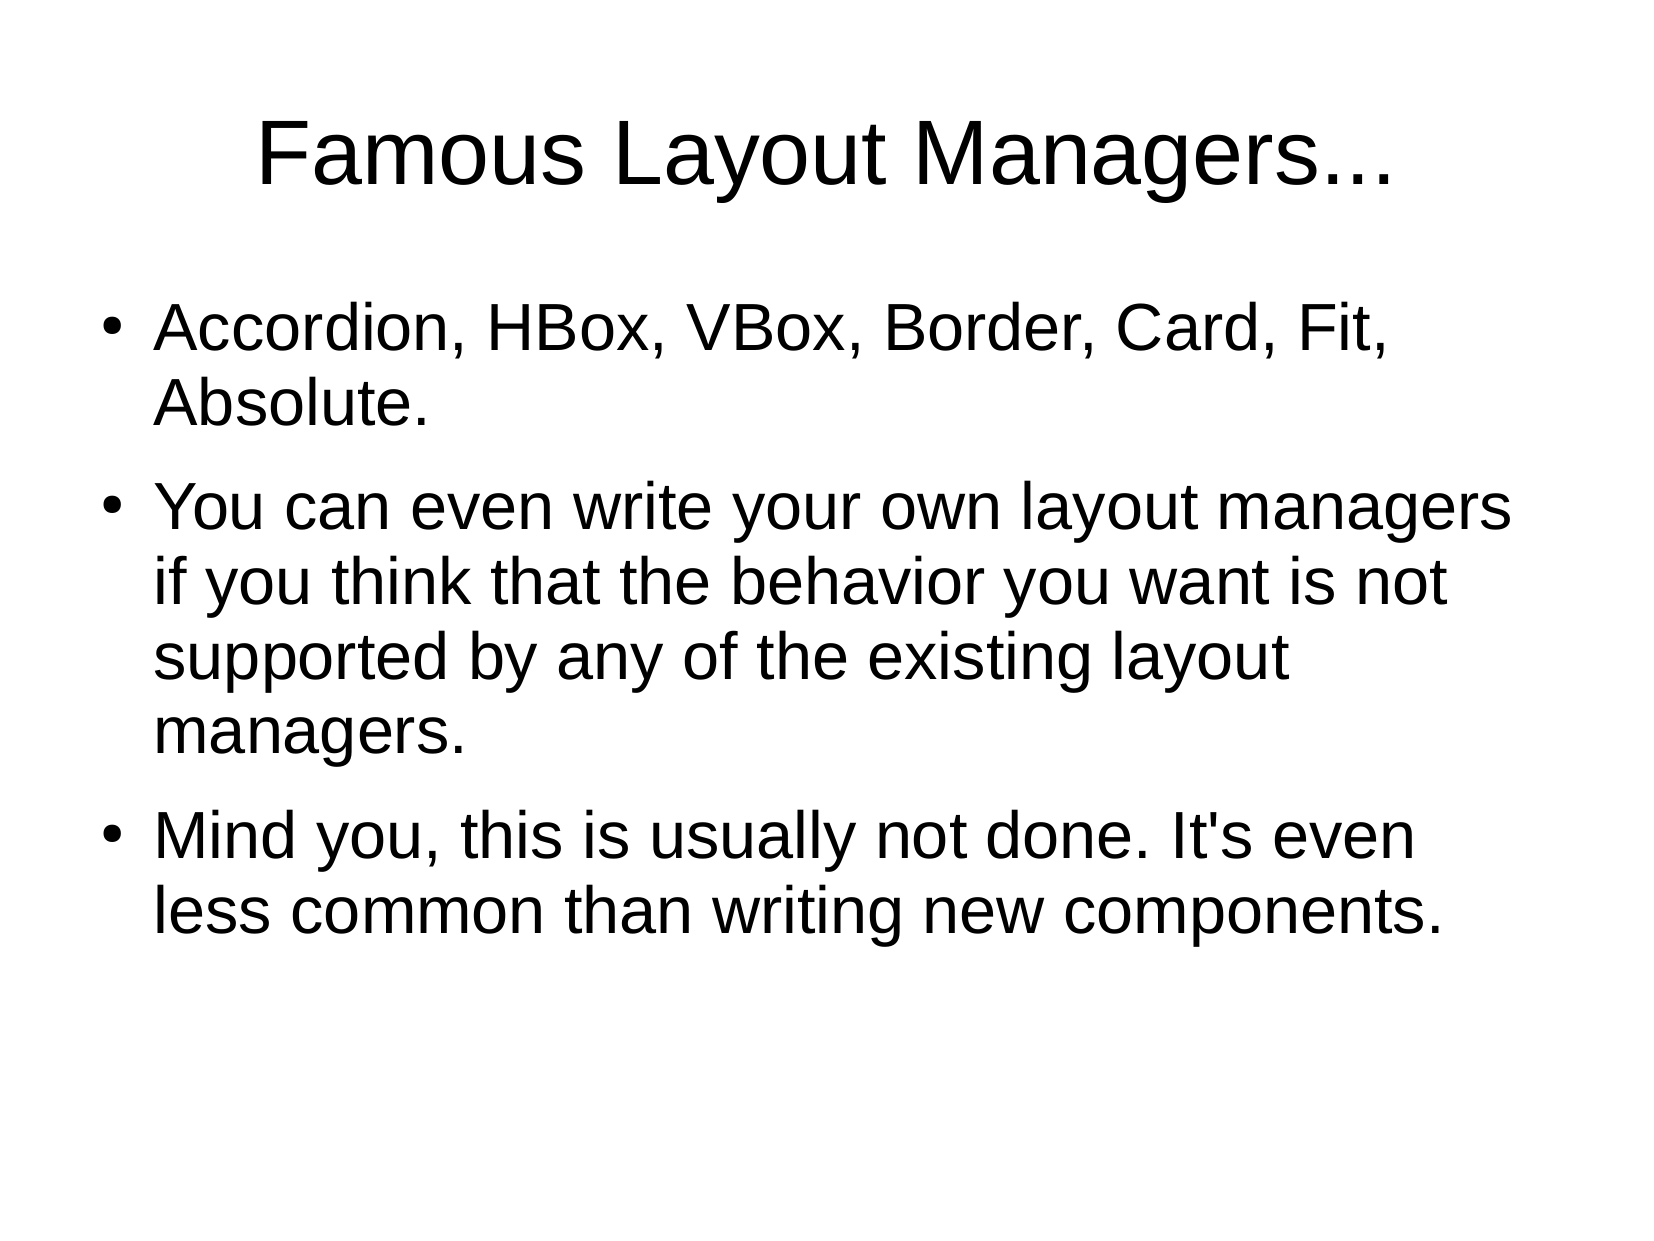

# Famous Layout Managers...
Accordion, HBox, VBox, Border, Card, Fit, Absolute.
You can even write your own layout managers if you think that the behavior you want is not supported by any of the existing layout managers.
Mind you, this is usually not done. It's even less common than writing new components.